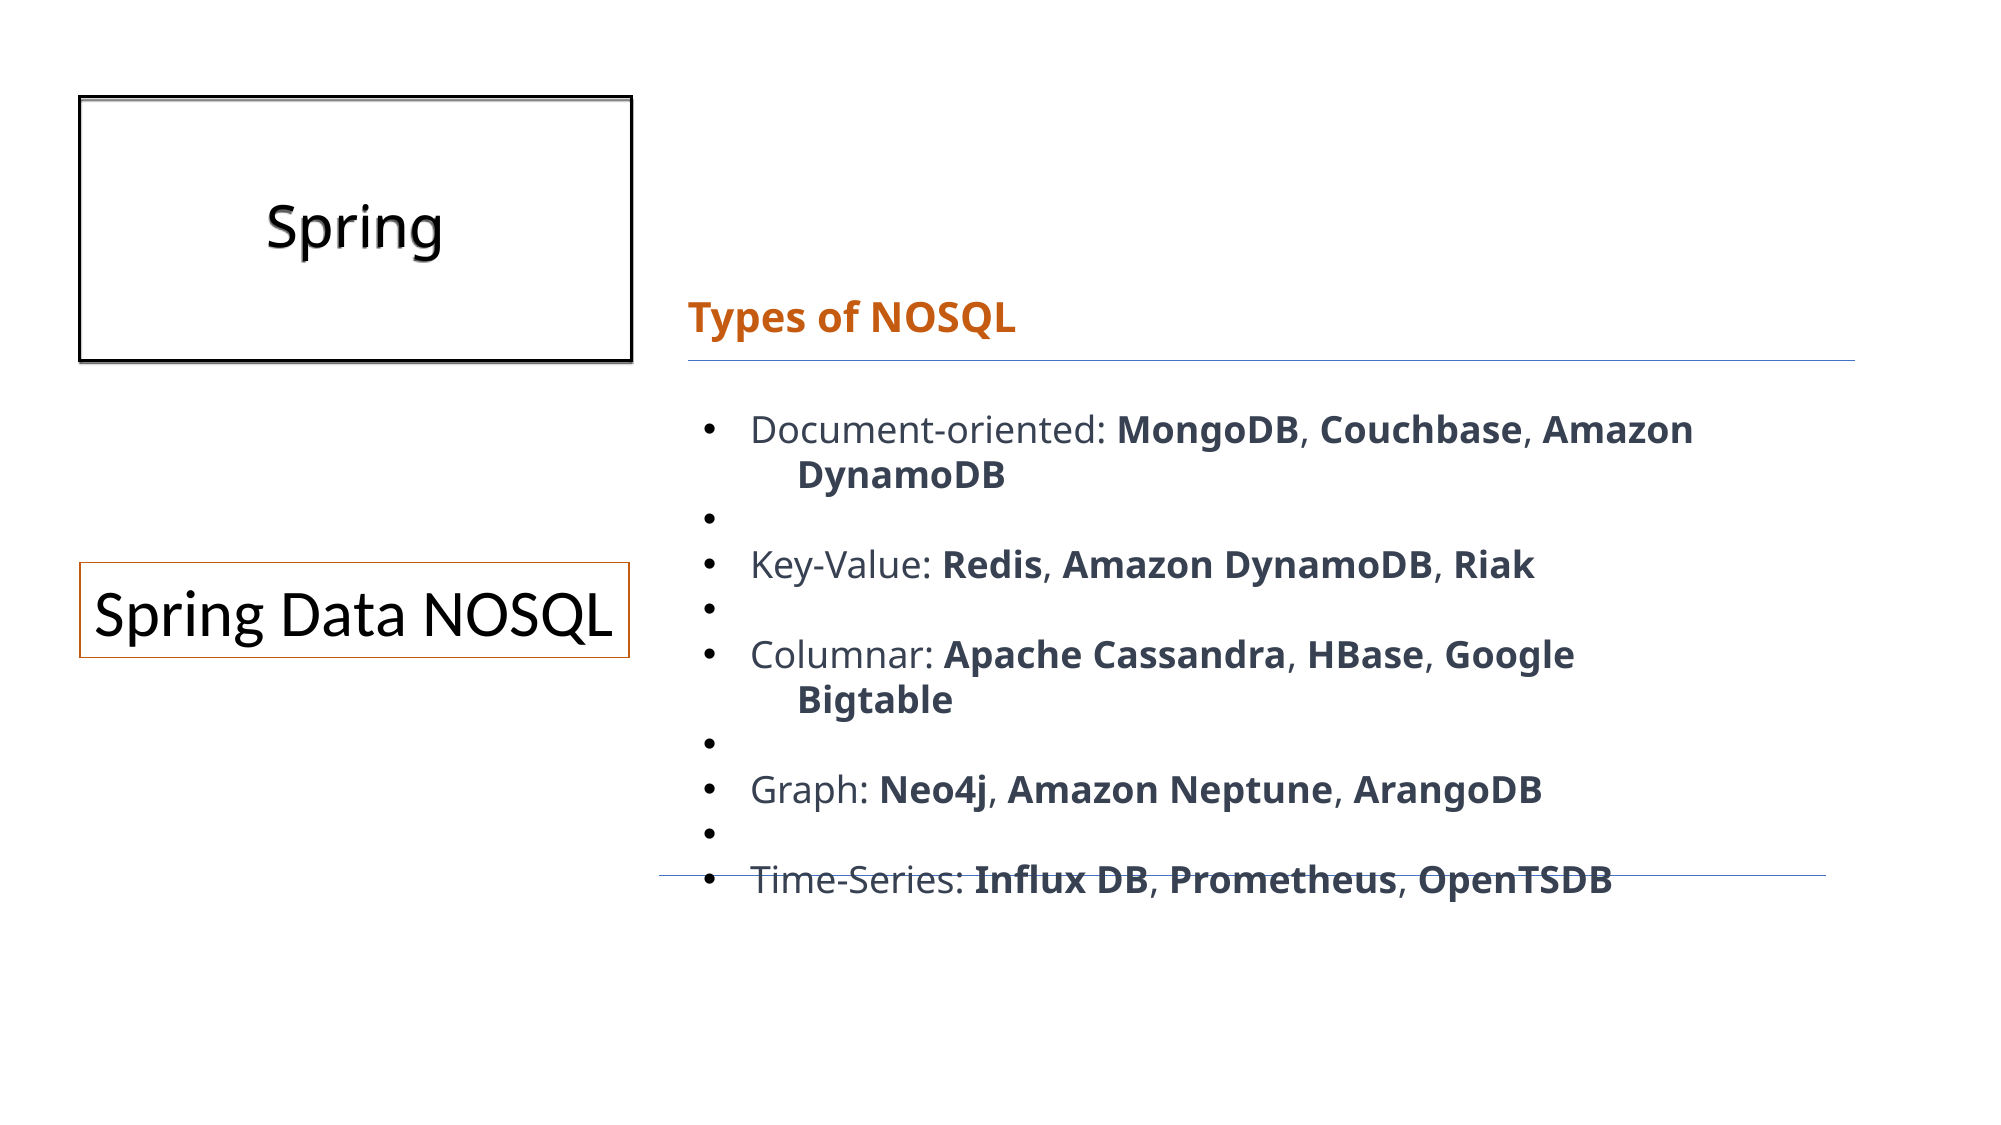

# Spring
Types of NOSQL
Document-oriented: MongoDB, Couchbase, Amazon DynamoDB
Key-Value: Redis, Amazon DynamoDB, Riak
Columnar: Apache Cassandra, HBase, Google Bigtable
Graph: Neo4j, Amazon Neptune, ArangoDB
Time-Series: Influx DB, Prometheus, OpenTSDB
Spring Data NOSQL